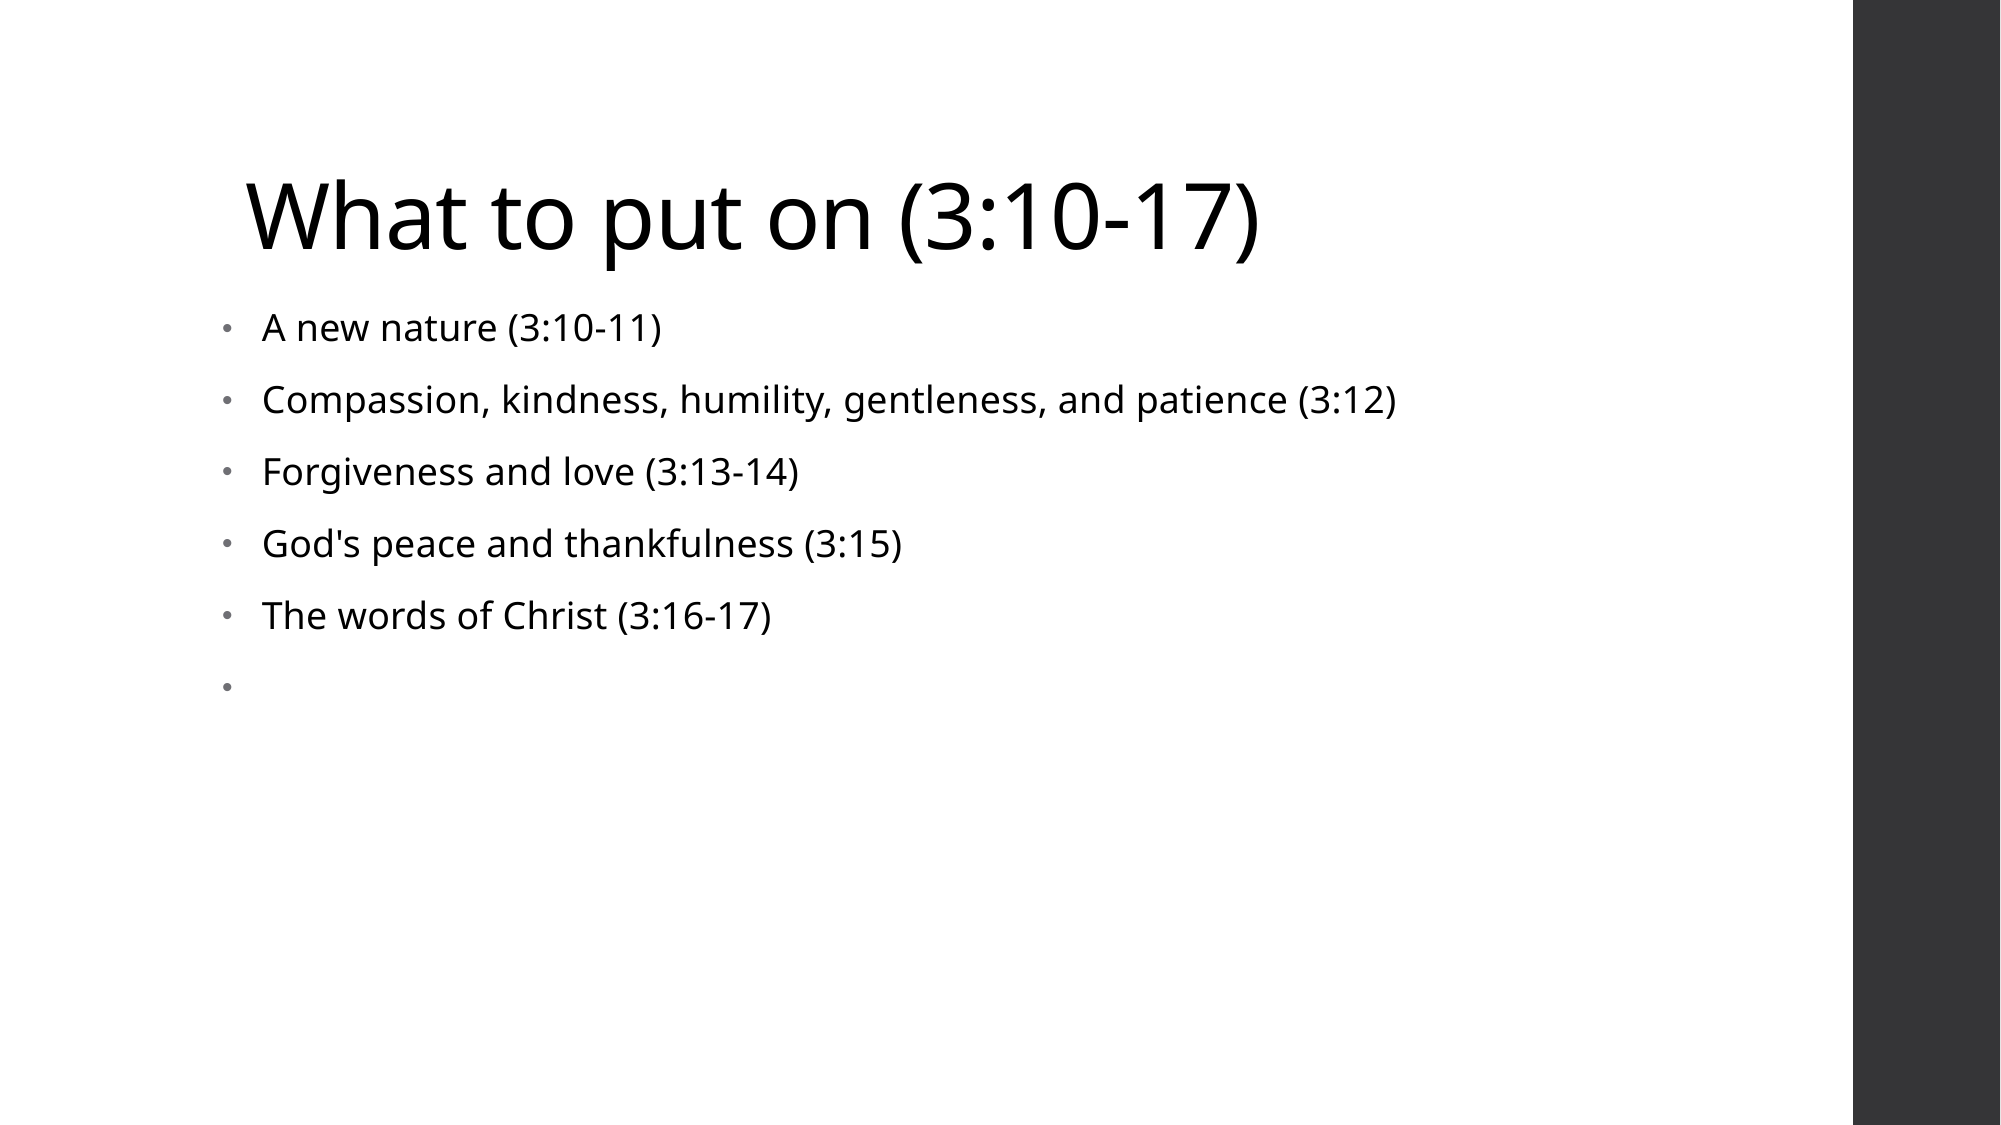

# What to put on (3:10-17)
 A new nature (3:10-11)
 Compassion, kindness, humility, gentleness, and patience (3:12)
 Forgiveness and love (3:13-14)
 God's peace and thankfulness (3:15)
 The words of Christ (3:16-17)